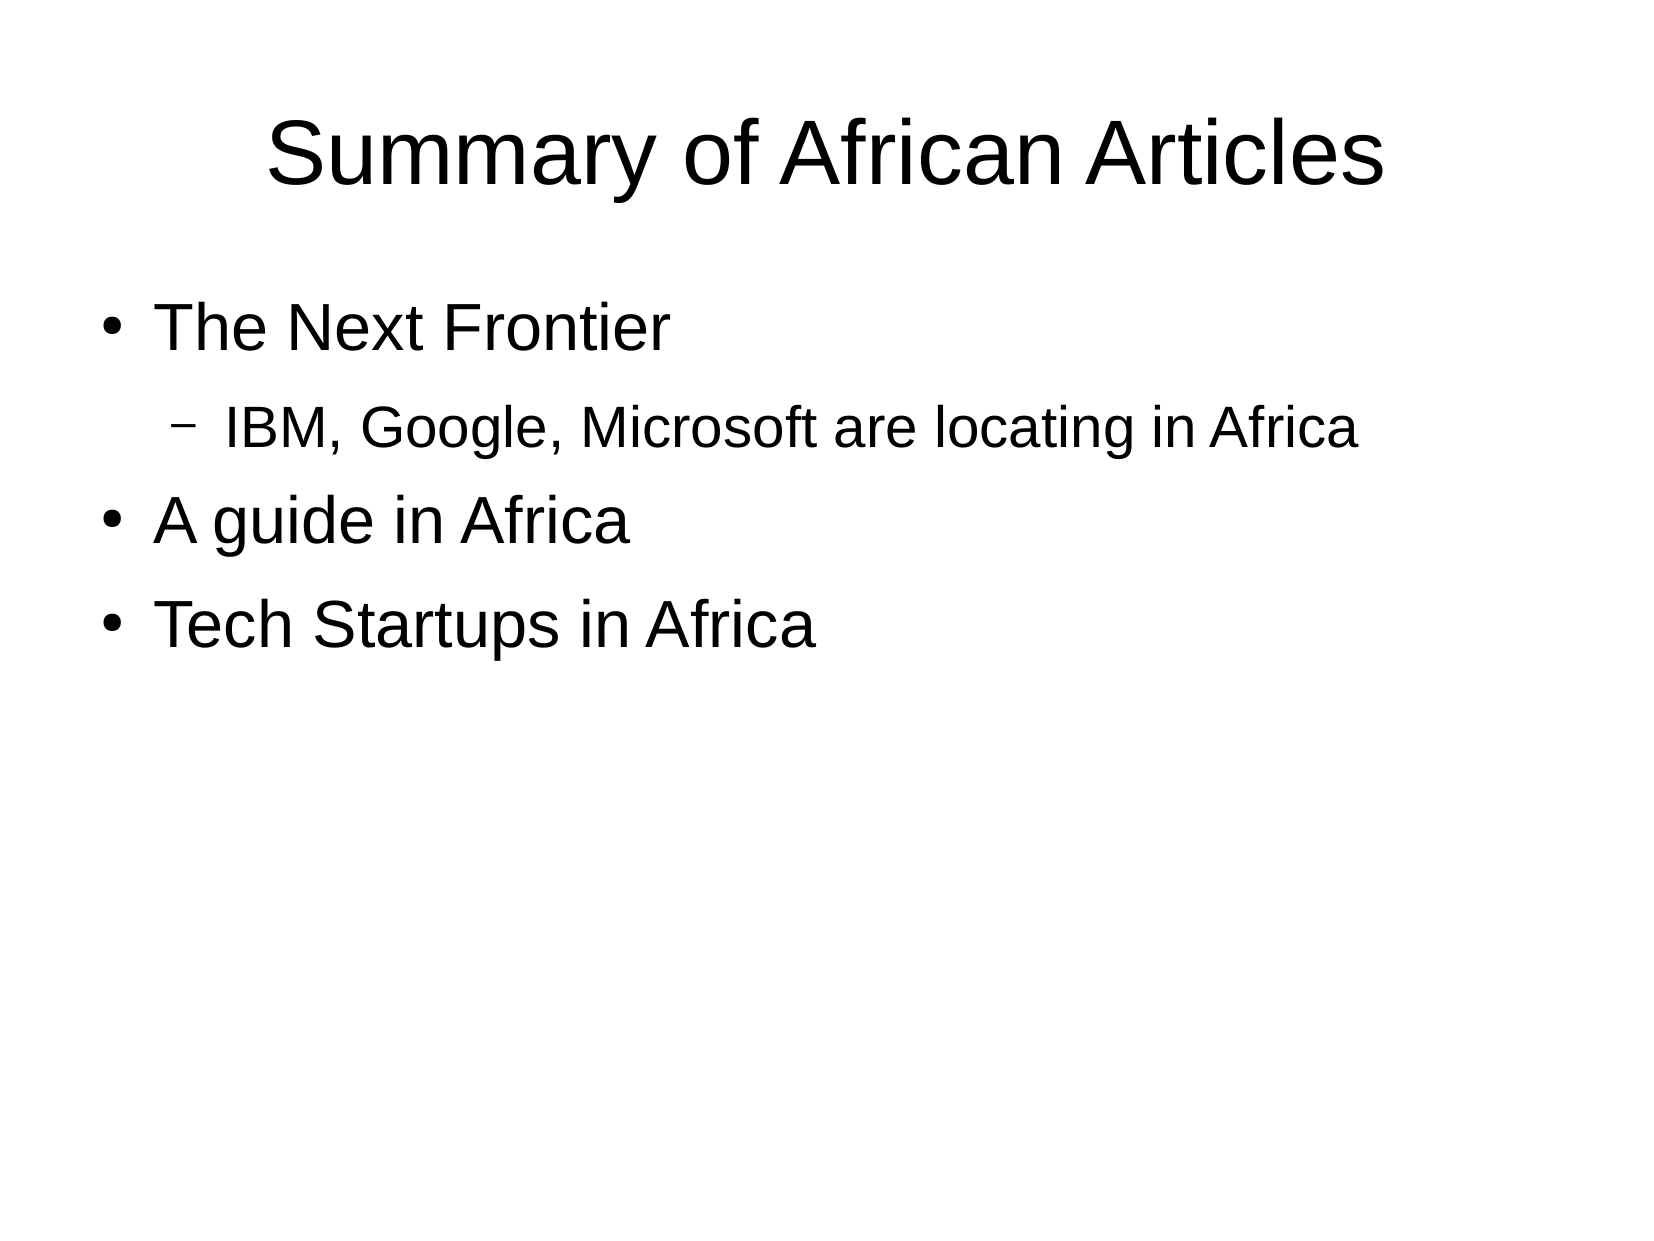

# Summary of African Articles
The Next Frontier
IBM, Google, Microsoft are locating in Africa
A guide in Africa
Tech Startups in Africa